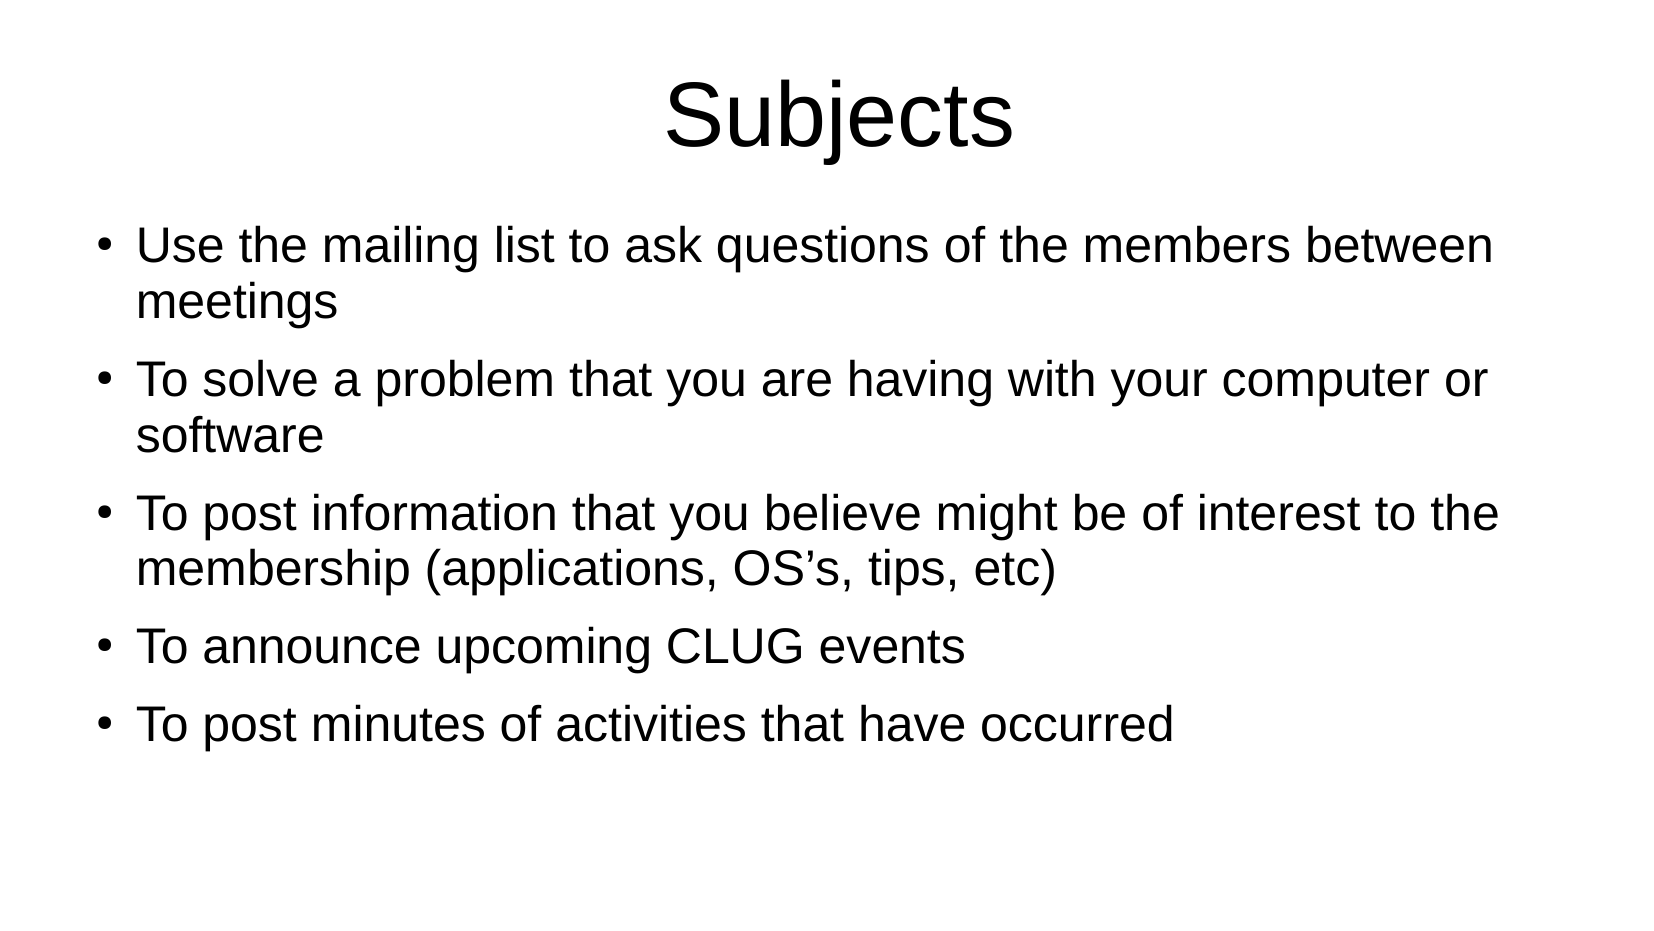

# Subjects
Use the mailing list to ask questions of the members between meetings
To solve a problem that you are having with your computer or software
To post information that you believe might be of interest to the membership (applications, OS’s, tips, etc)
To announce upcoming CLUG events
To post minutes of activities that have occurred